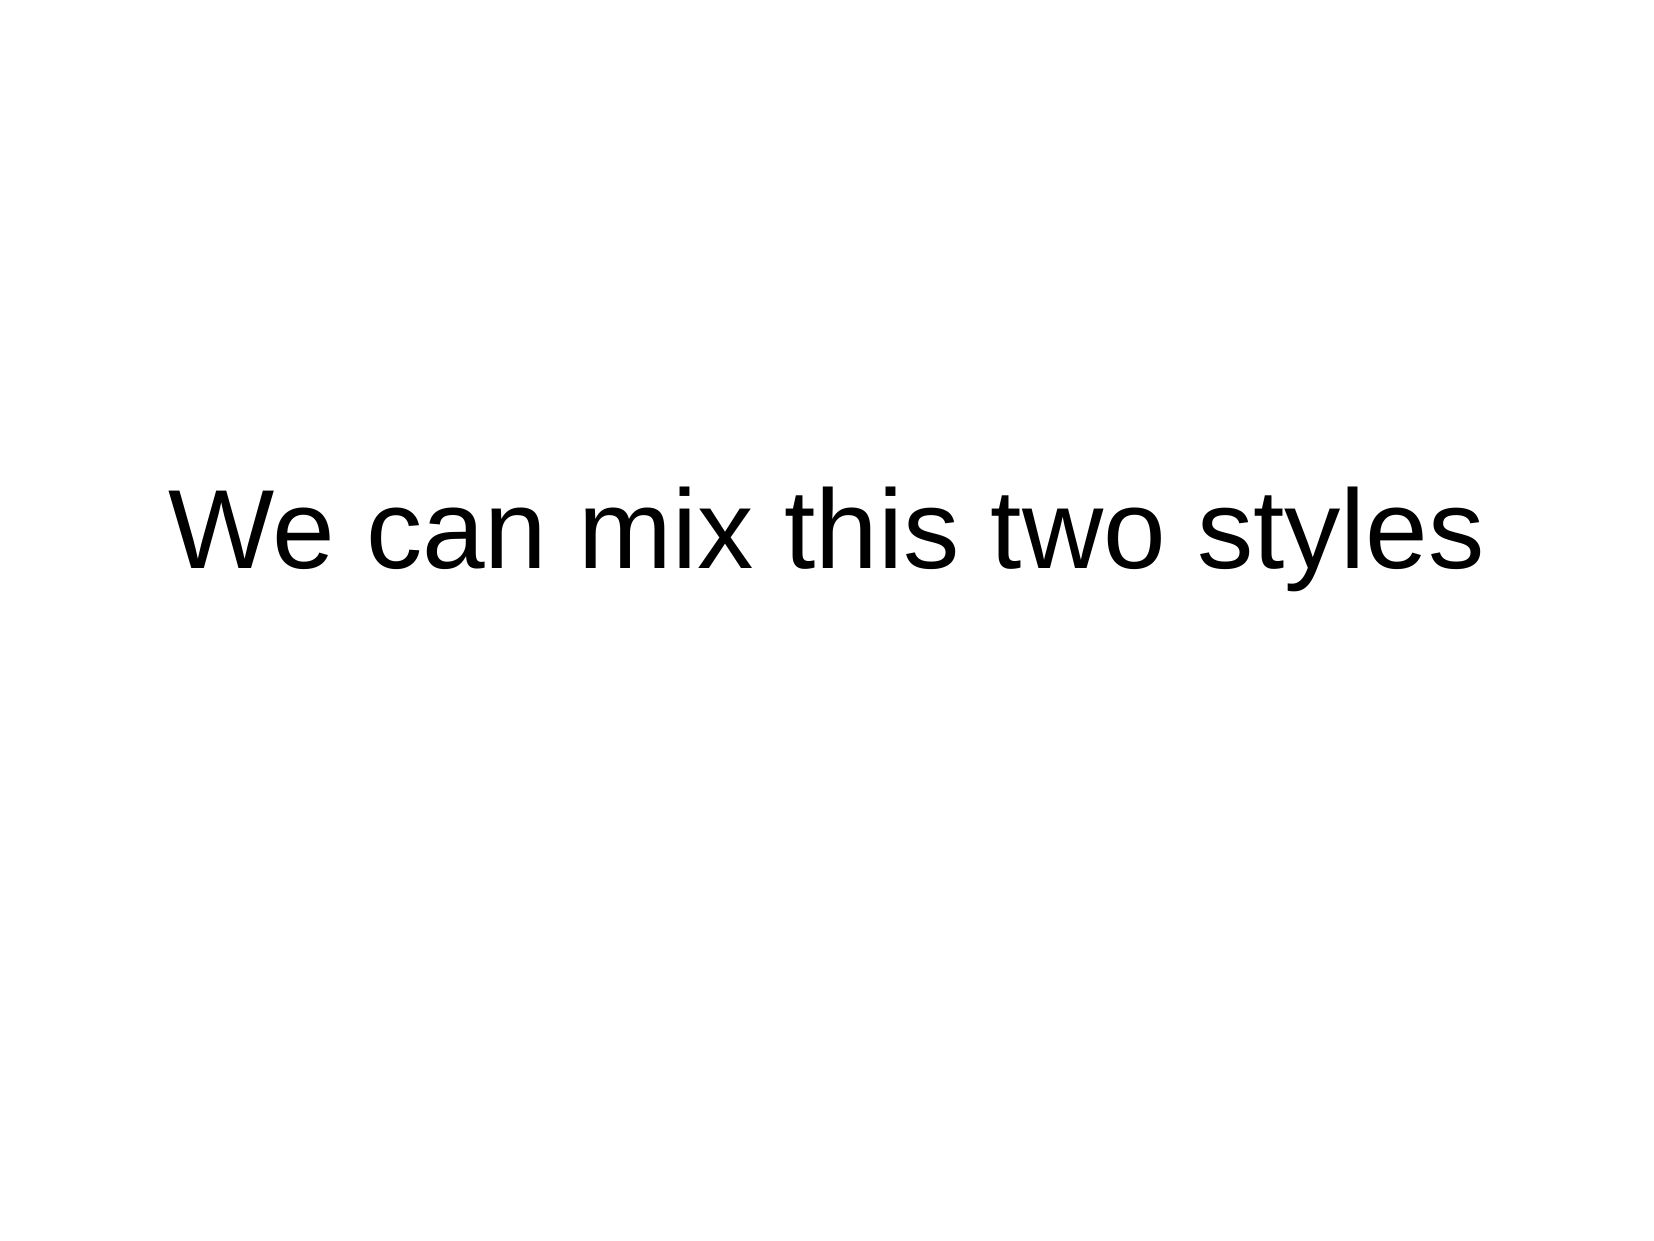

# We can mix this two styles